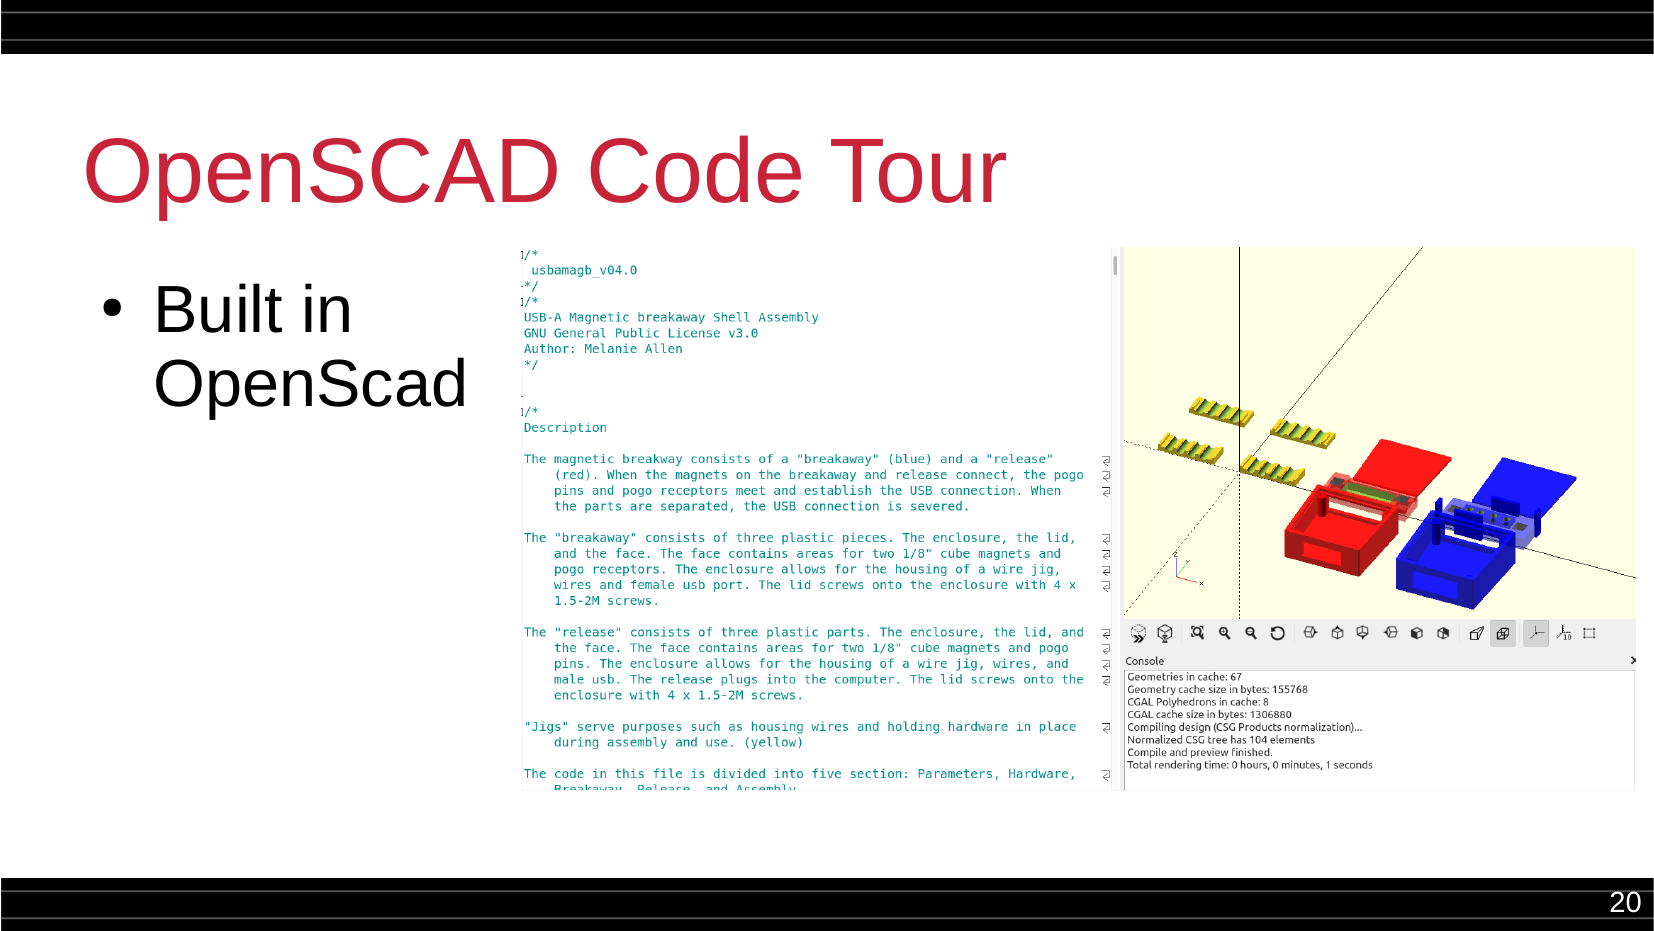

# OpenSCAD Code Tour
Built in OpenScad